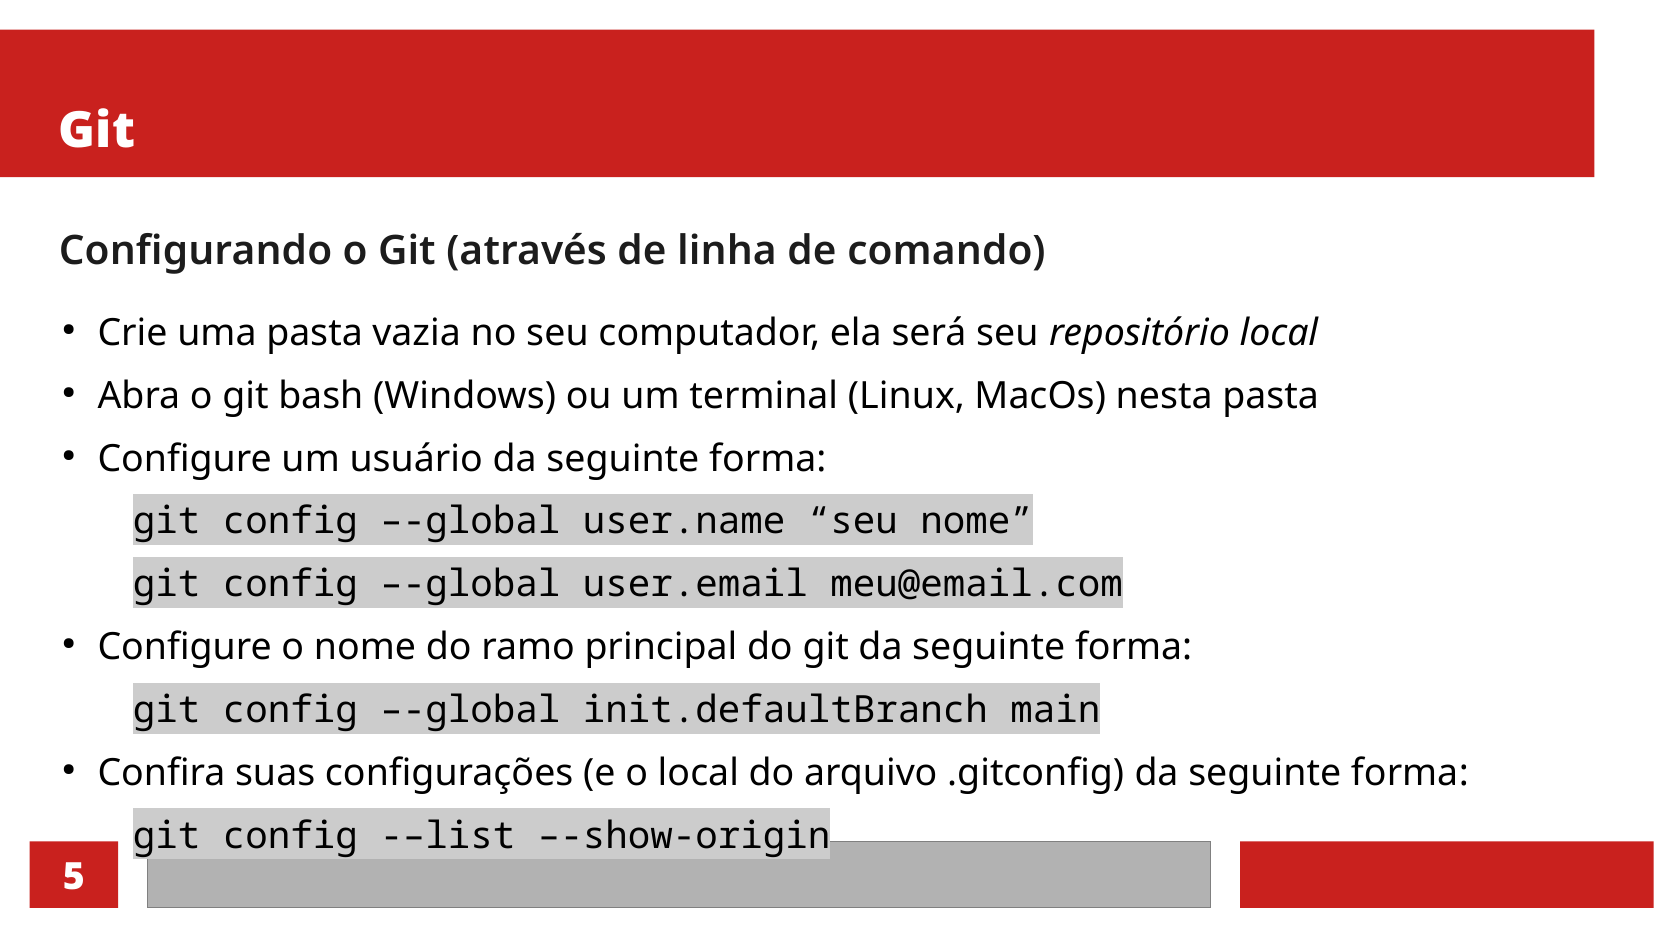

# Git
Configurando o Git (através de linha de comando)
Crie uma pasta vazia no seu computador, ela será seu repositório local
Abra o git bash (Windows) ou um terminal (Linux, MacOs) nesta pasta
Configure um usuário da seguinte forma:
git config –-global user.name “seu nome”
git config –-global user.email meu@email.com
Configure o nome do ramo principal do git da seguinte forma:
git config –-global init.defaultBranch main
Confira suas configurações (e o local do arquivo .gitconfig) da seguinte forma:
git config -–list –-show-origin
5